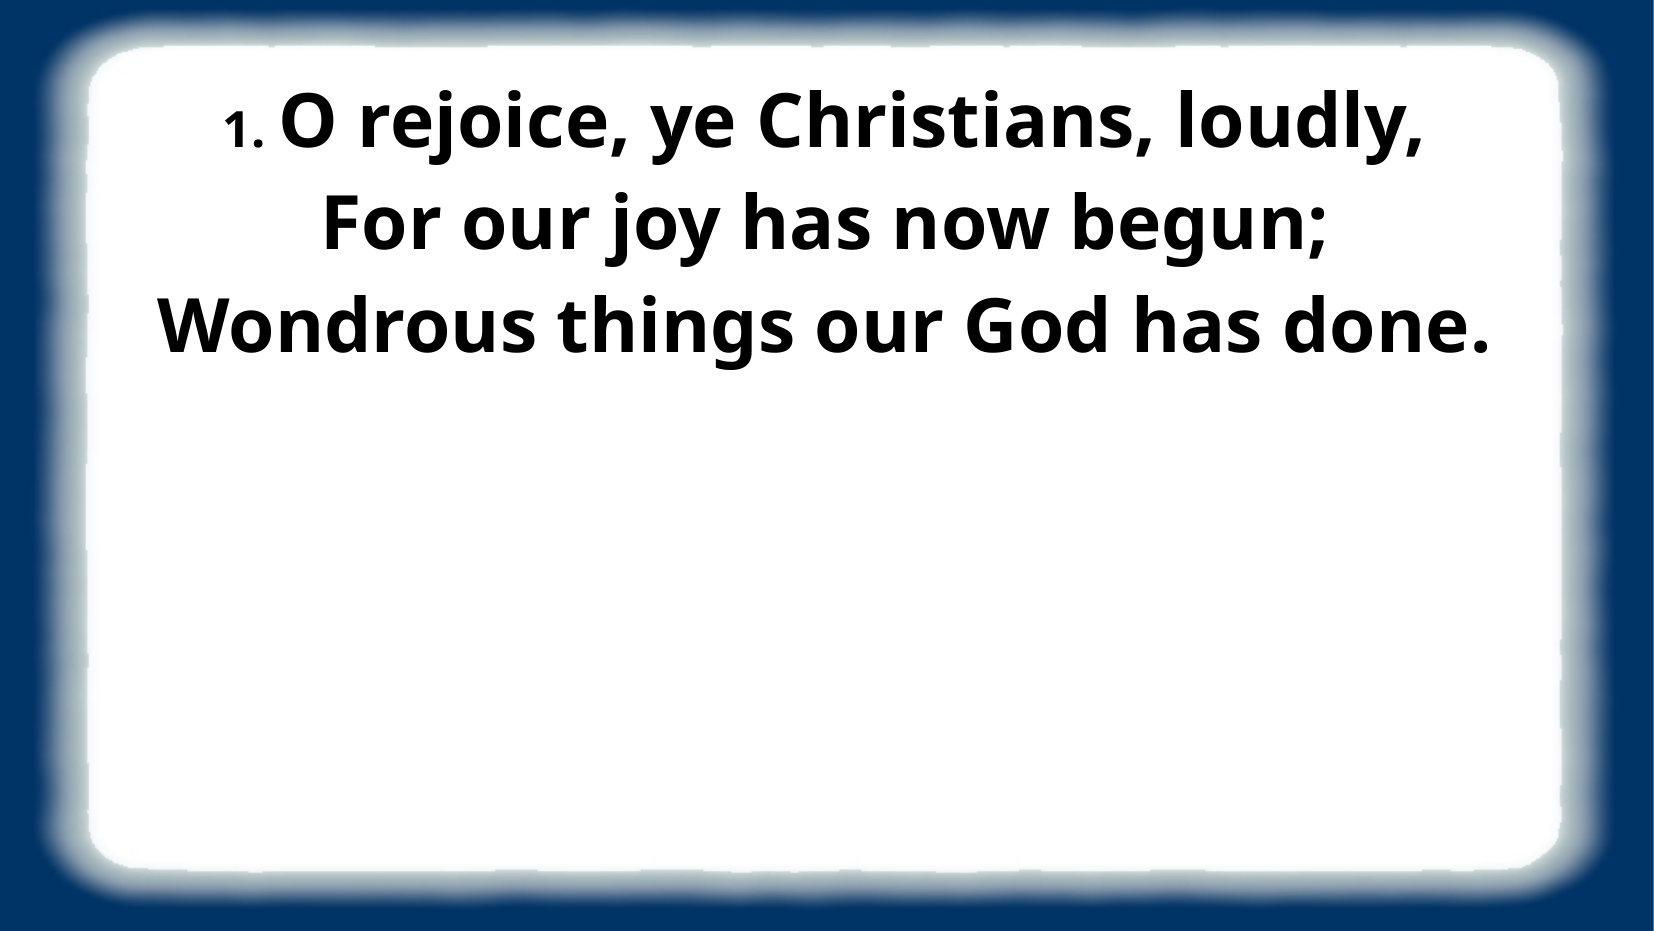

1. O rejoice, ye Christians, loudly,
For our joy has now begun;
Wondrous things our God has done.